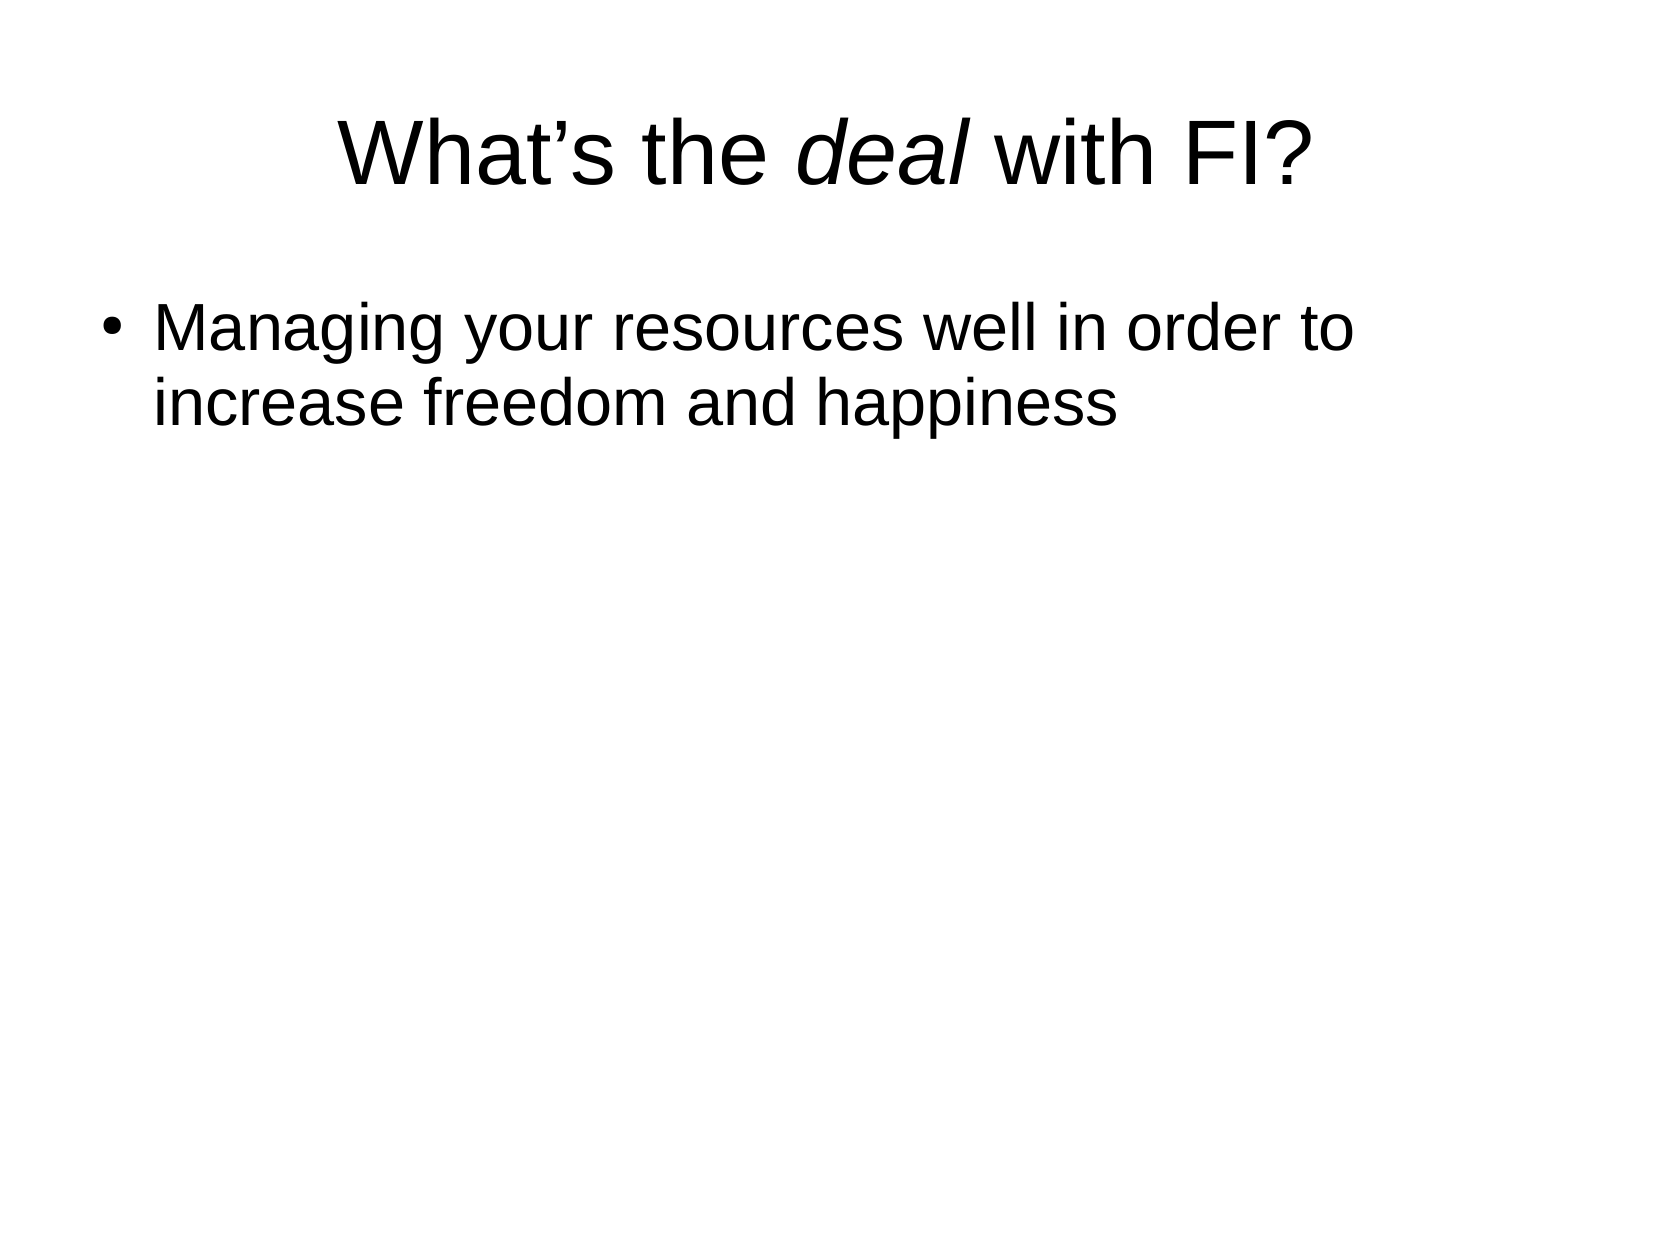

# What’s the deal with FI?
Managing your resources well in order to increase freedom and happiness